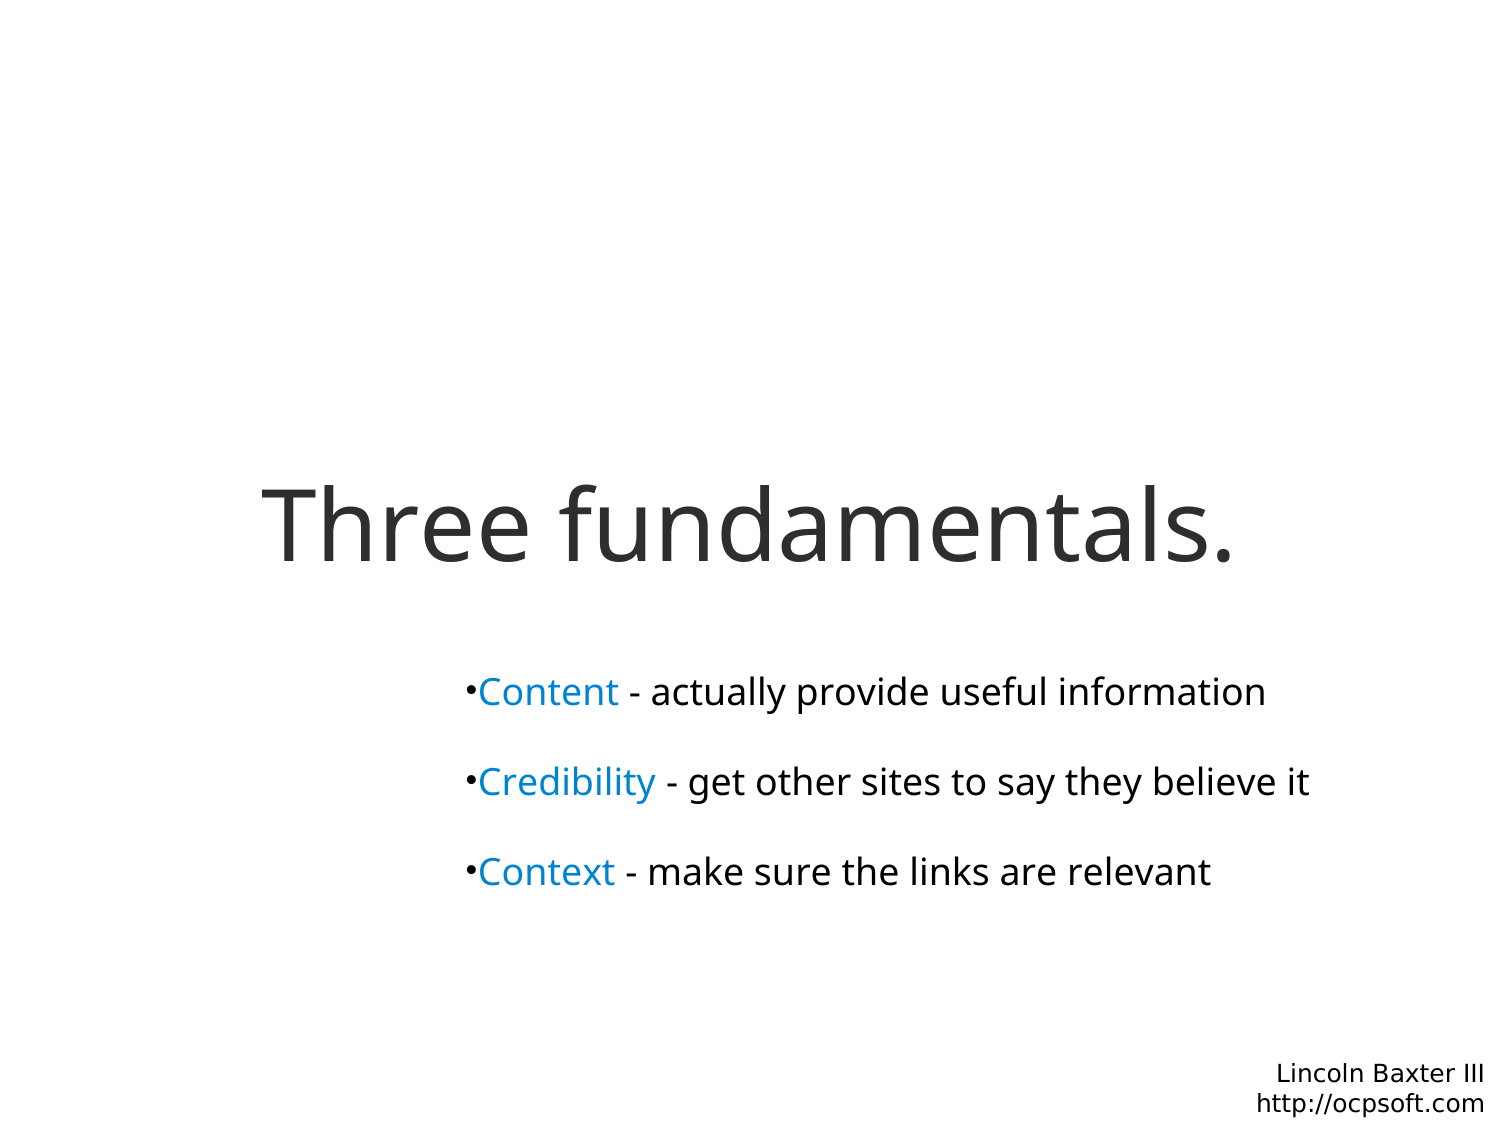

# Three fundamentals.
Content - actually provide useful information
Credibility - get other sites to say they believe it
Context - make sure the links are relevant